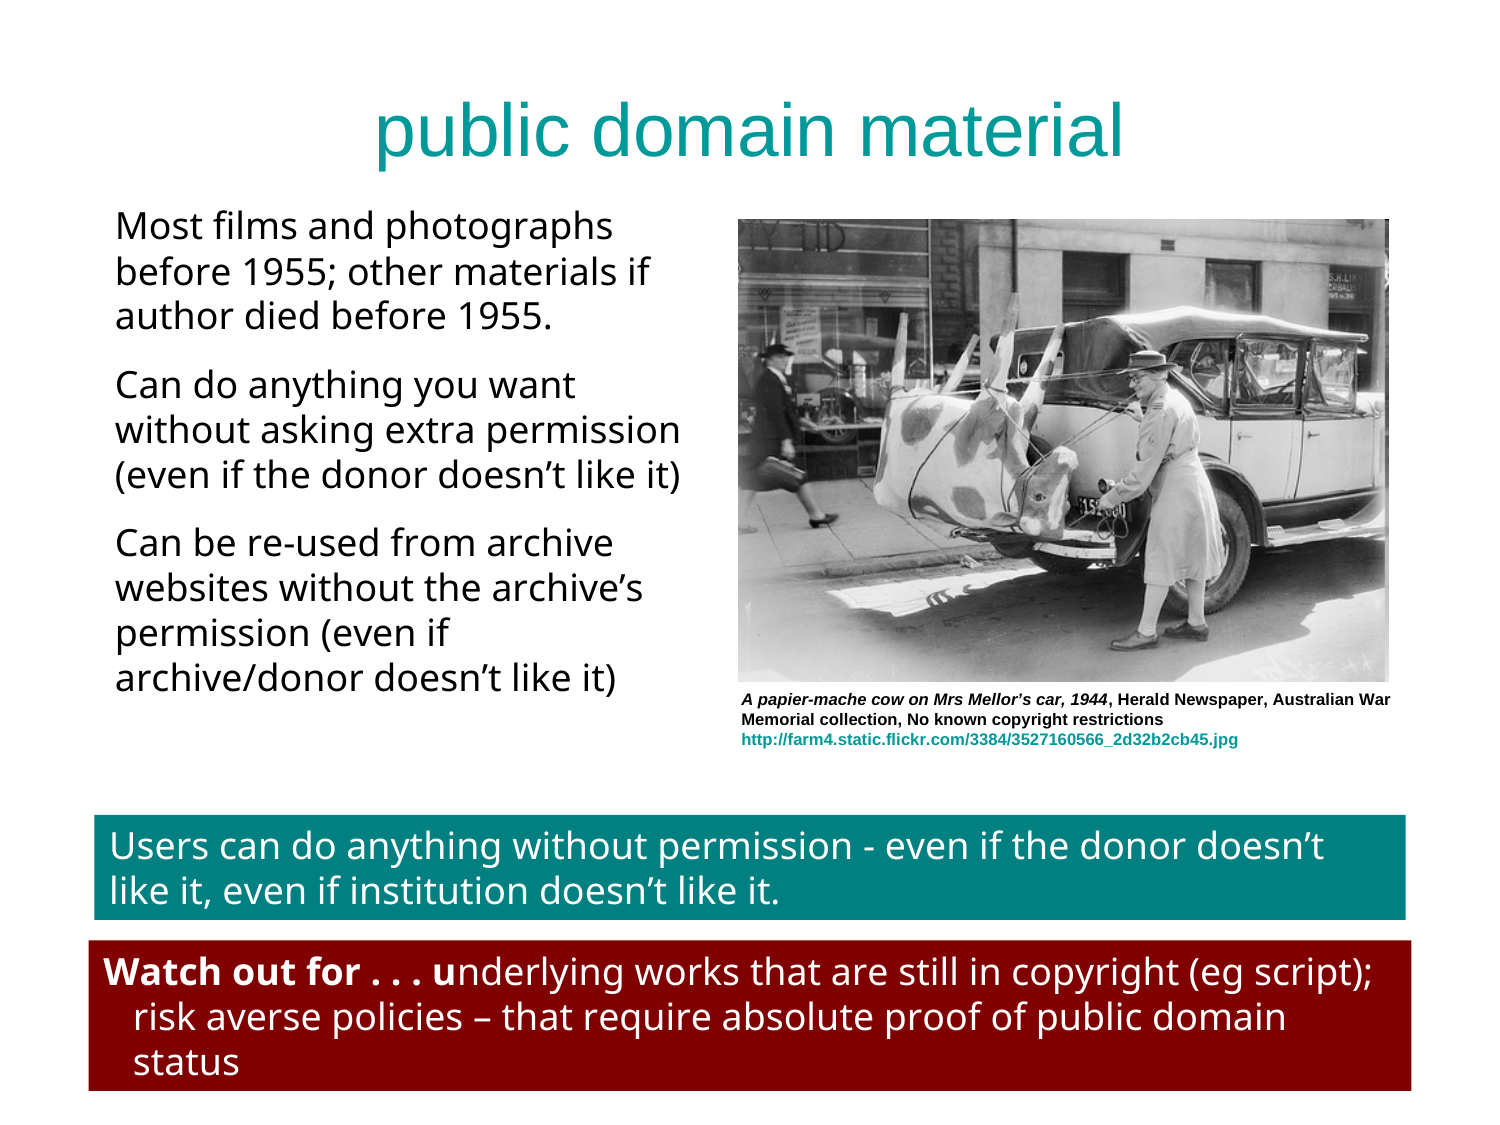

# public domain material
Most films and photographs before 1955; other materials if author died before 1955.
Can do anything you want without asking extra permission (even if the donor doesn’t like it)
Can be re-used from archive websites without the archive’s permission (even if archive/donor doesn’t like it)
A papier-mache cow on Mrs Mellor’s car, 1944, Herald Newspaper, Australian War Memorial collection, No known copyright restrictions http://farm4.static.flickr.com/3384/3527160566_2d32b2cb45.jpg
Users can do anything without permission - even if the donor doesn’t like it, even if institution doesn’t like it.
Watch out for . . . underlying works that are still in copyright (eg script); risk averse policies – that require absolute proof of public domain status